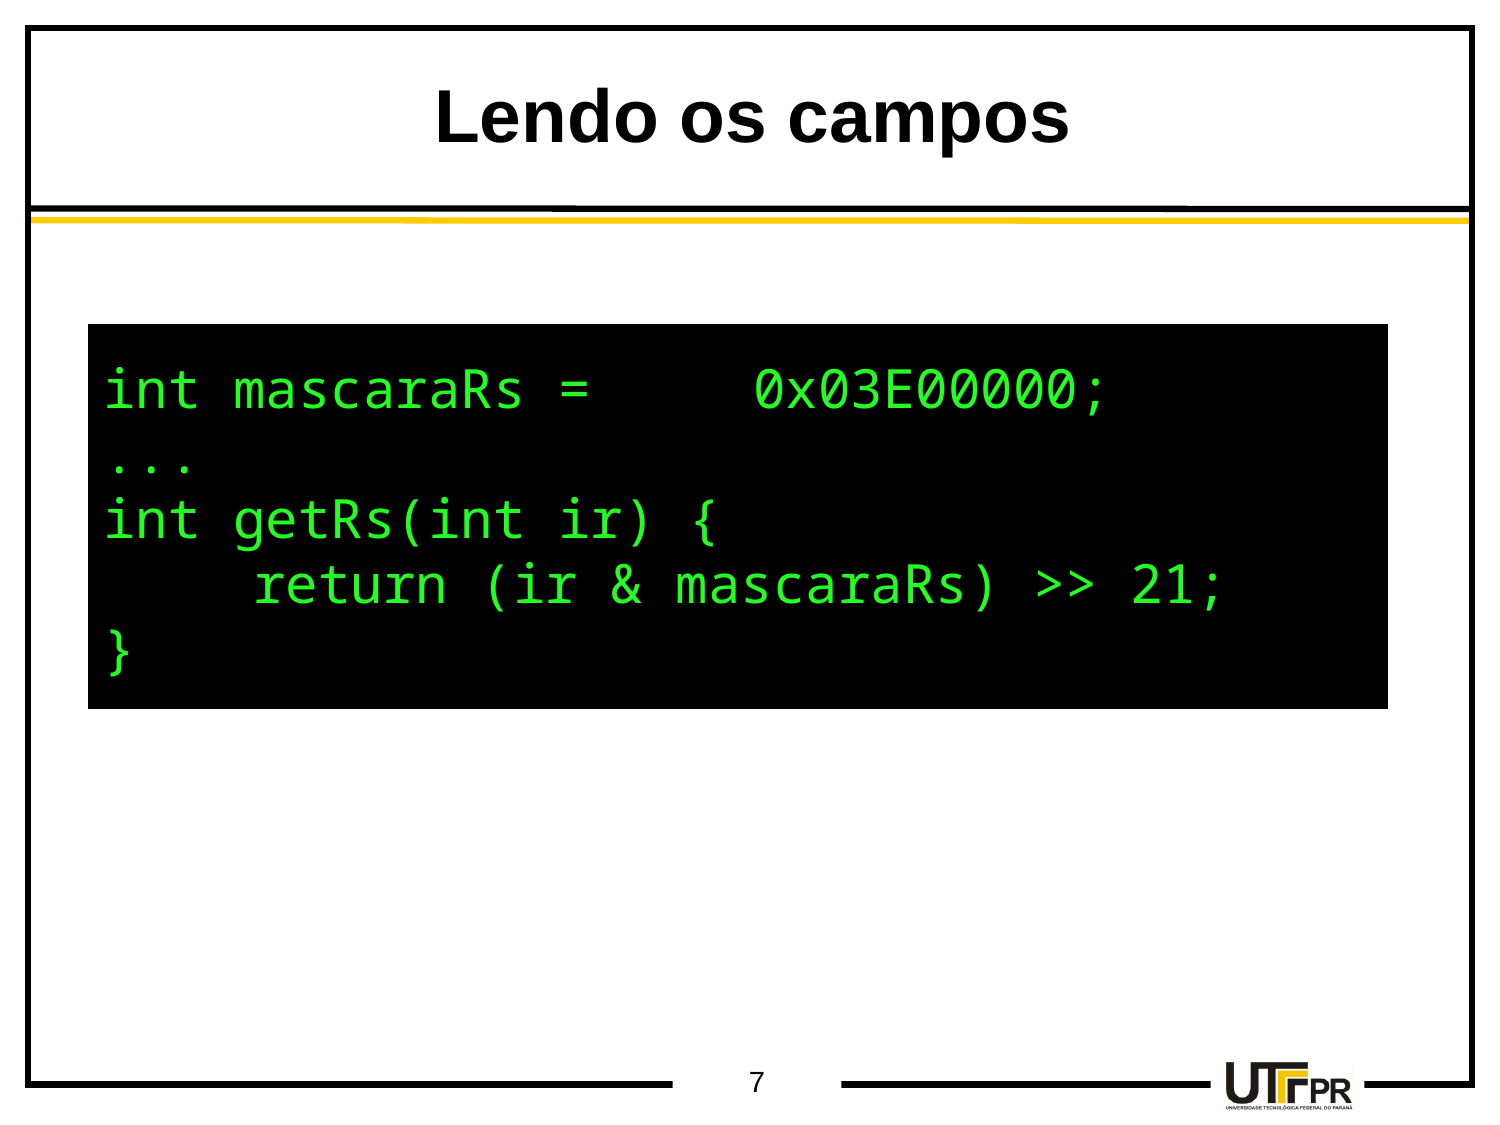

# Lendo os campos
int mascaraRs = 0x03E00000;
...
int getRs(int ir) {
	return (ir & mascaraRs) >> 21;
}